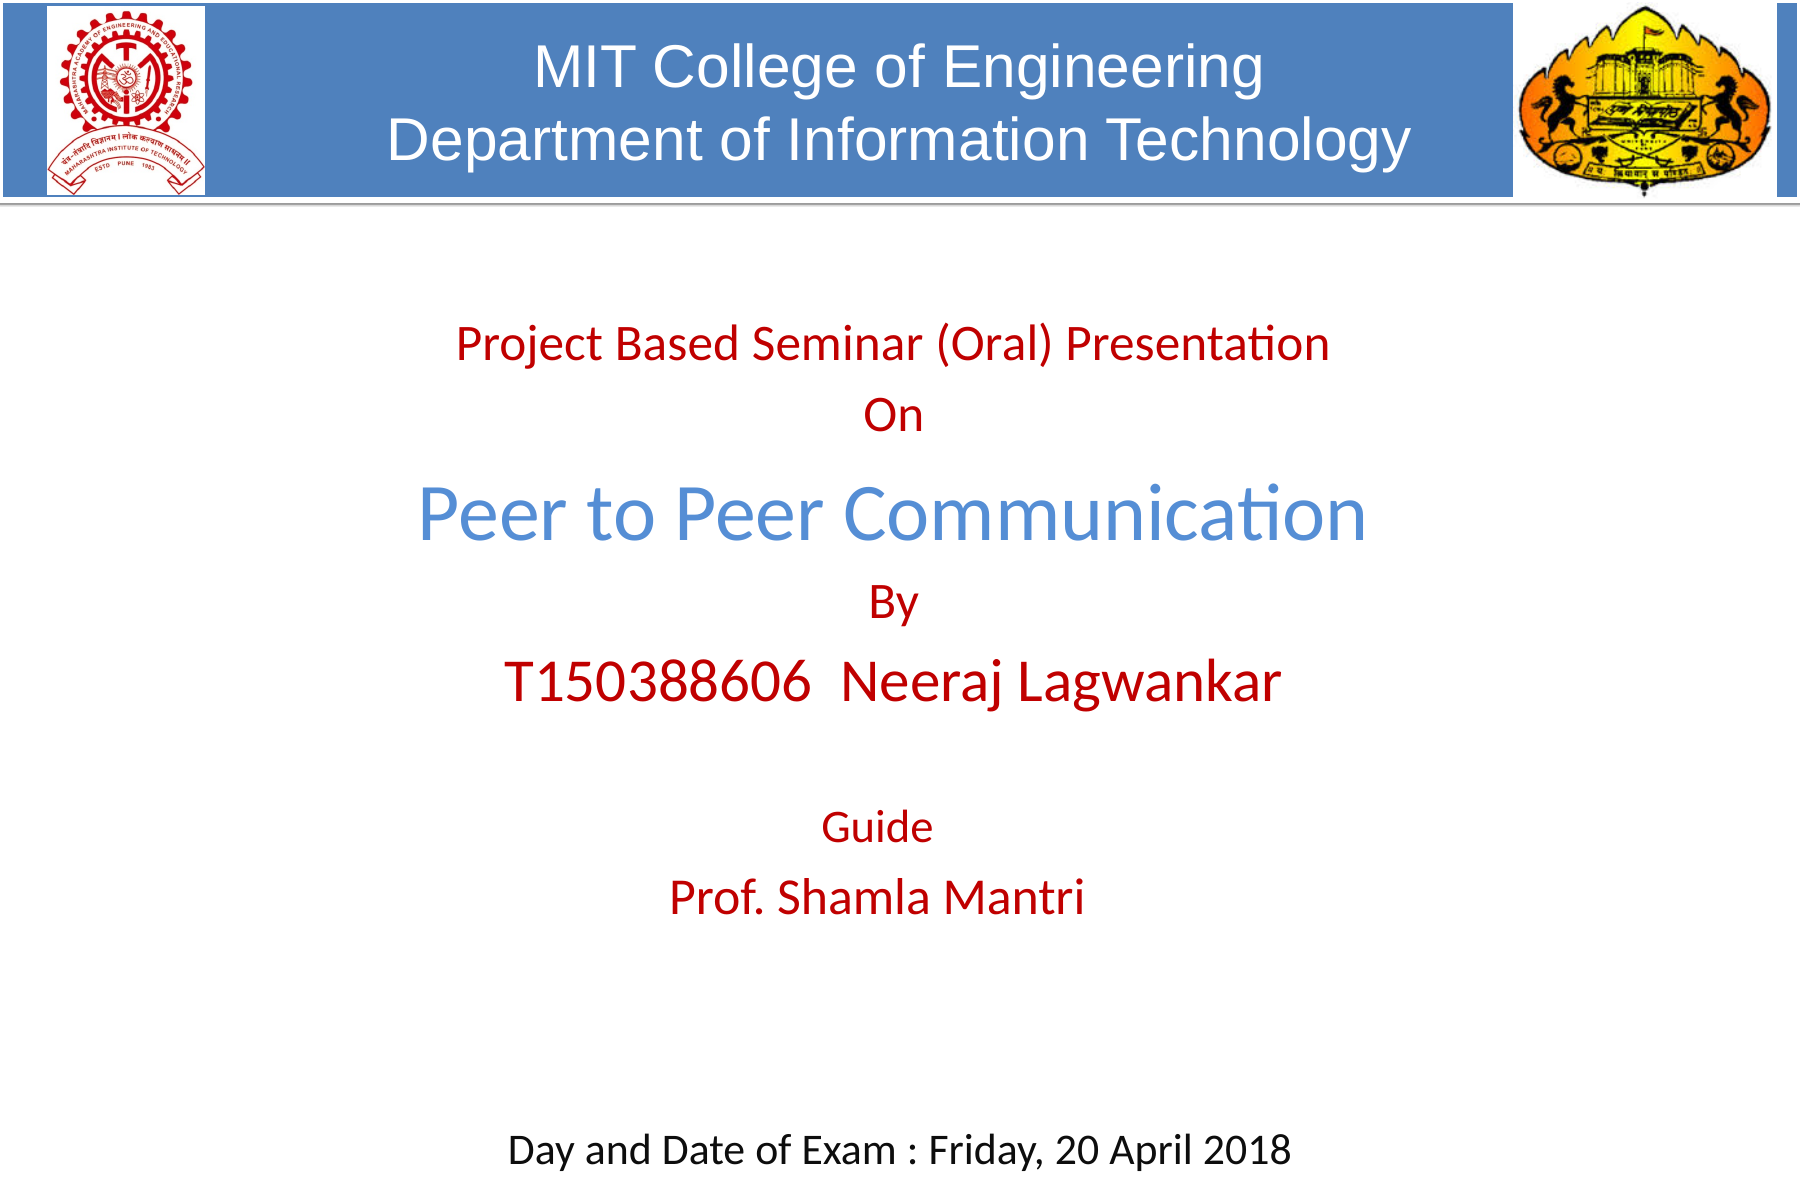

# MIT College of Engineering Department of Information Technology
Project Based Seminar (Oral) Presentation
On
Peer to Peer Communication
By
T150388606 Neeraj Lagwankar
Guide
Prof. Shamla Mantri
Day and Date of Exam : Friday, 20 April 2018